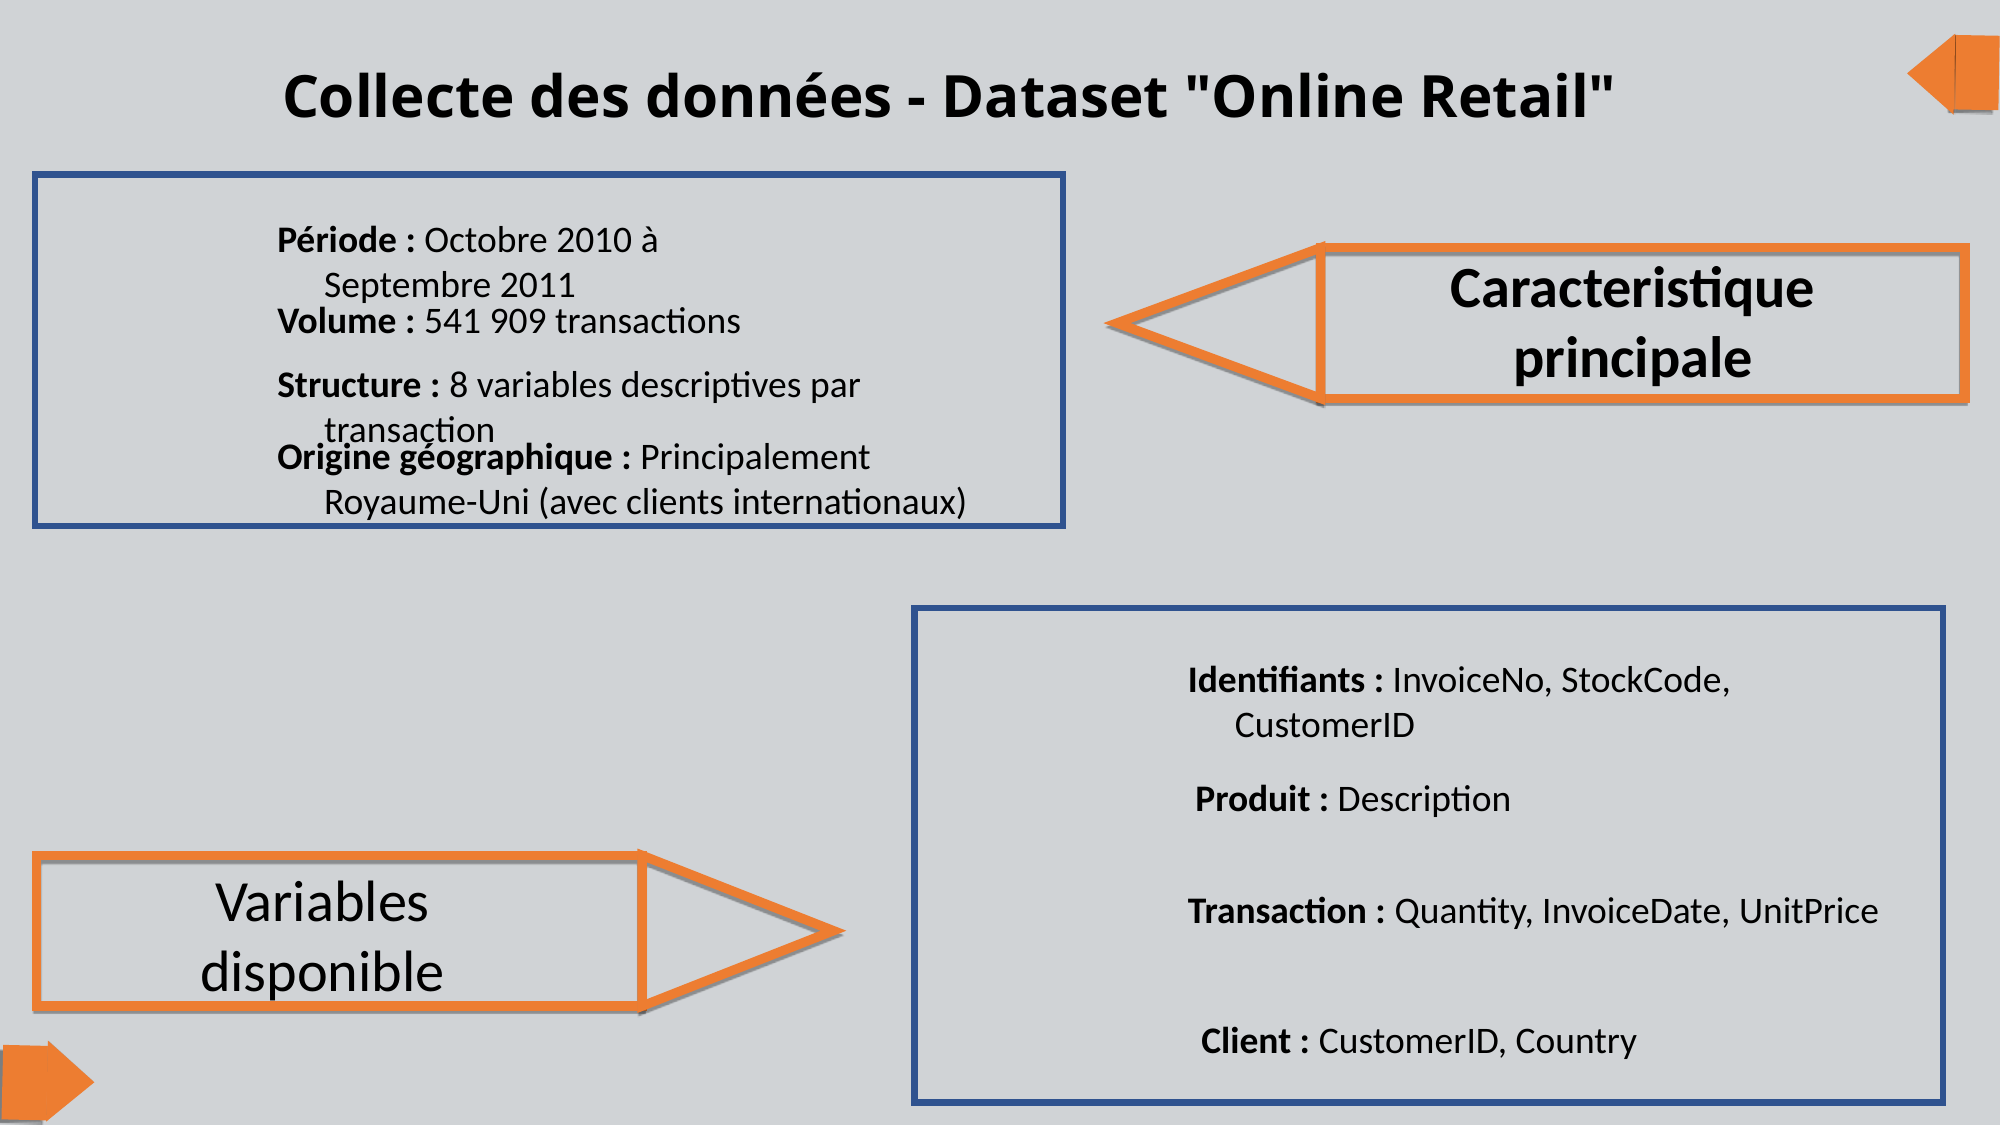

# Collecte des données - Dataset "Online Retail"
Période : Octobre 2010 à Septembre 2011
Volume : 541 909 transactions
Structure : 8 variables descriptives par transaction
Origine géographique : Principalement Royaume-Uni (avec clients internationaux)
Caracteristique
 principale
Identifiants : InvoiceNo, StockCode, CustomerID
Produit : Description
Transaction : Quantity, InvoiceDate, UnitPrice
Client : CustomerID, Country
Variables disponible